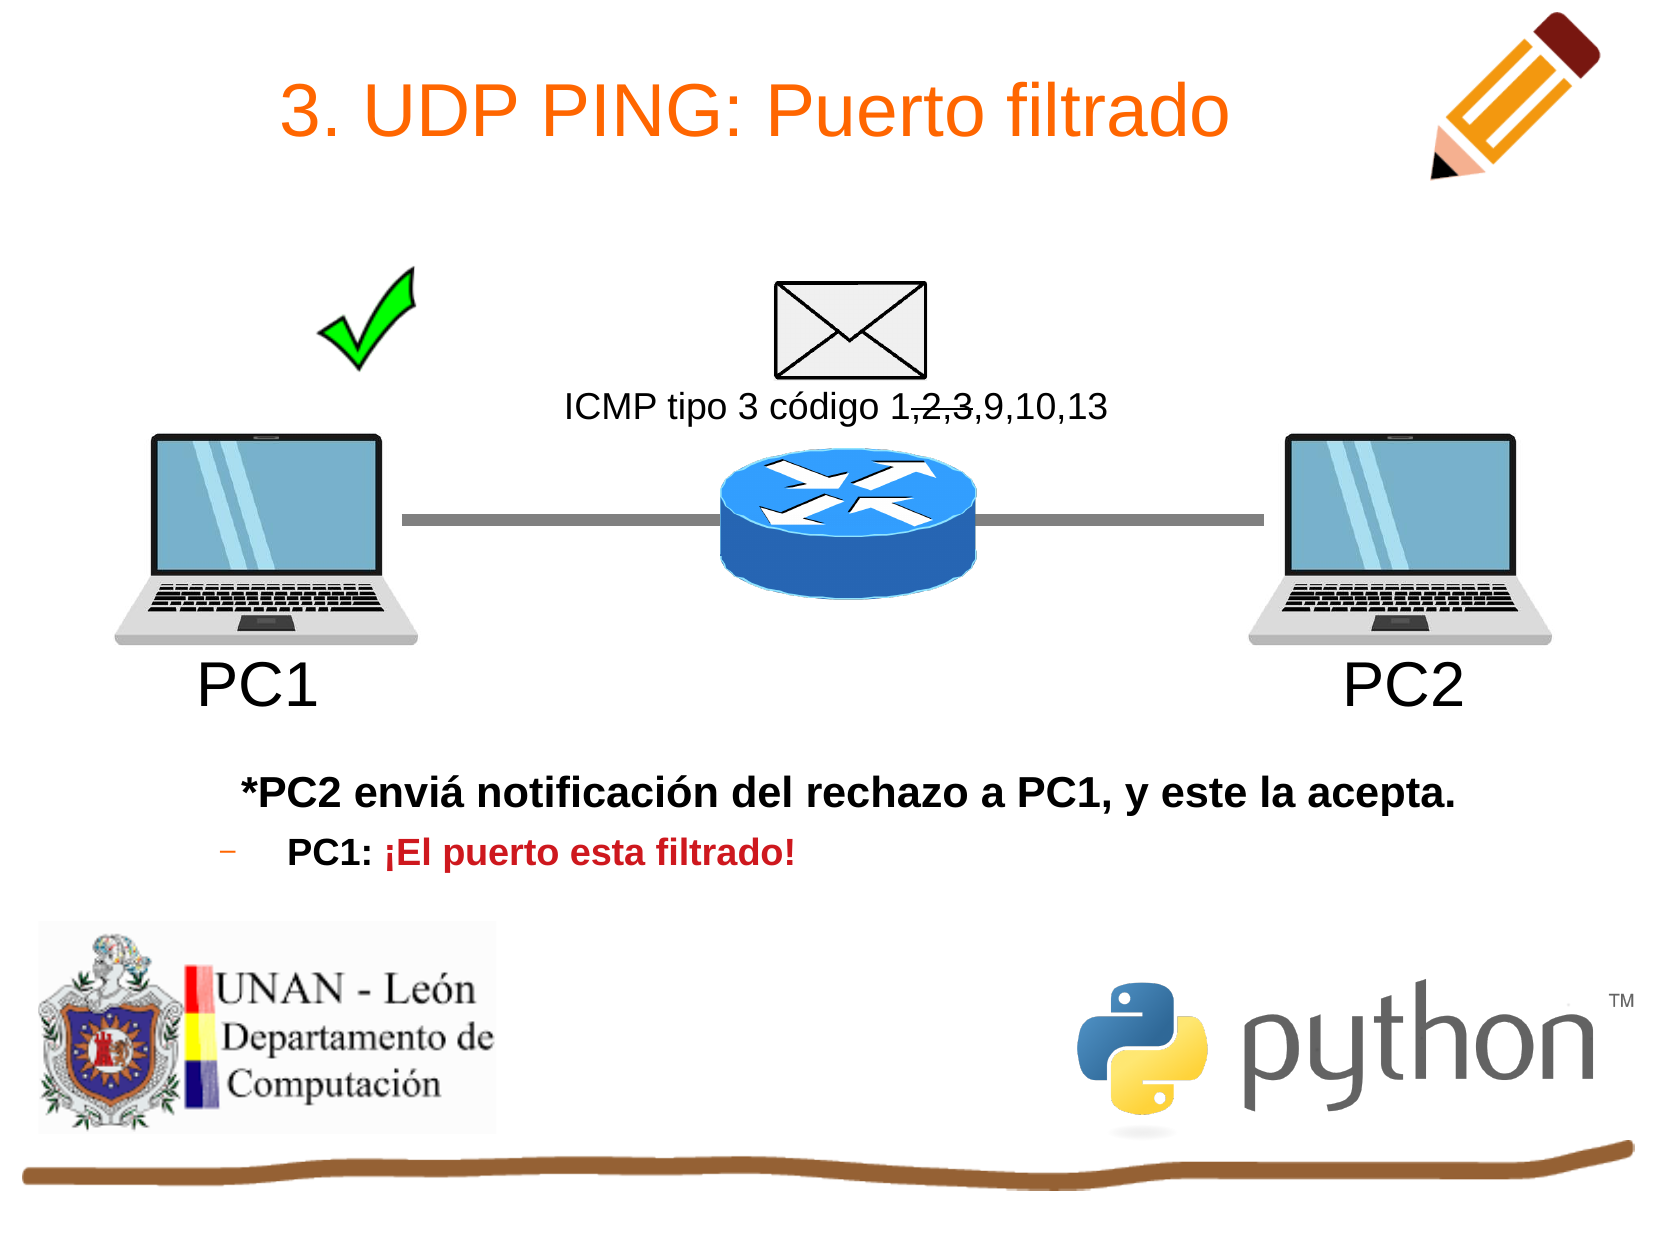

# 3. UDP PING: Puerto filtrado
ICMP tipo 3 código 1,2,3,9,10,13
PC1
PC2
*PC2 enviá notificación del rechazo a PC1, y este la acepta.
PC1: ¡El puerto esta filtrado!